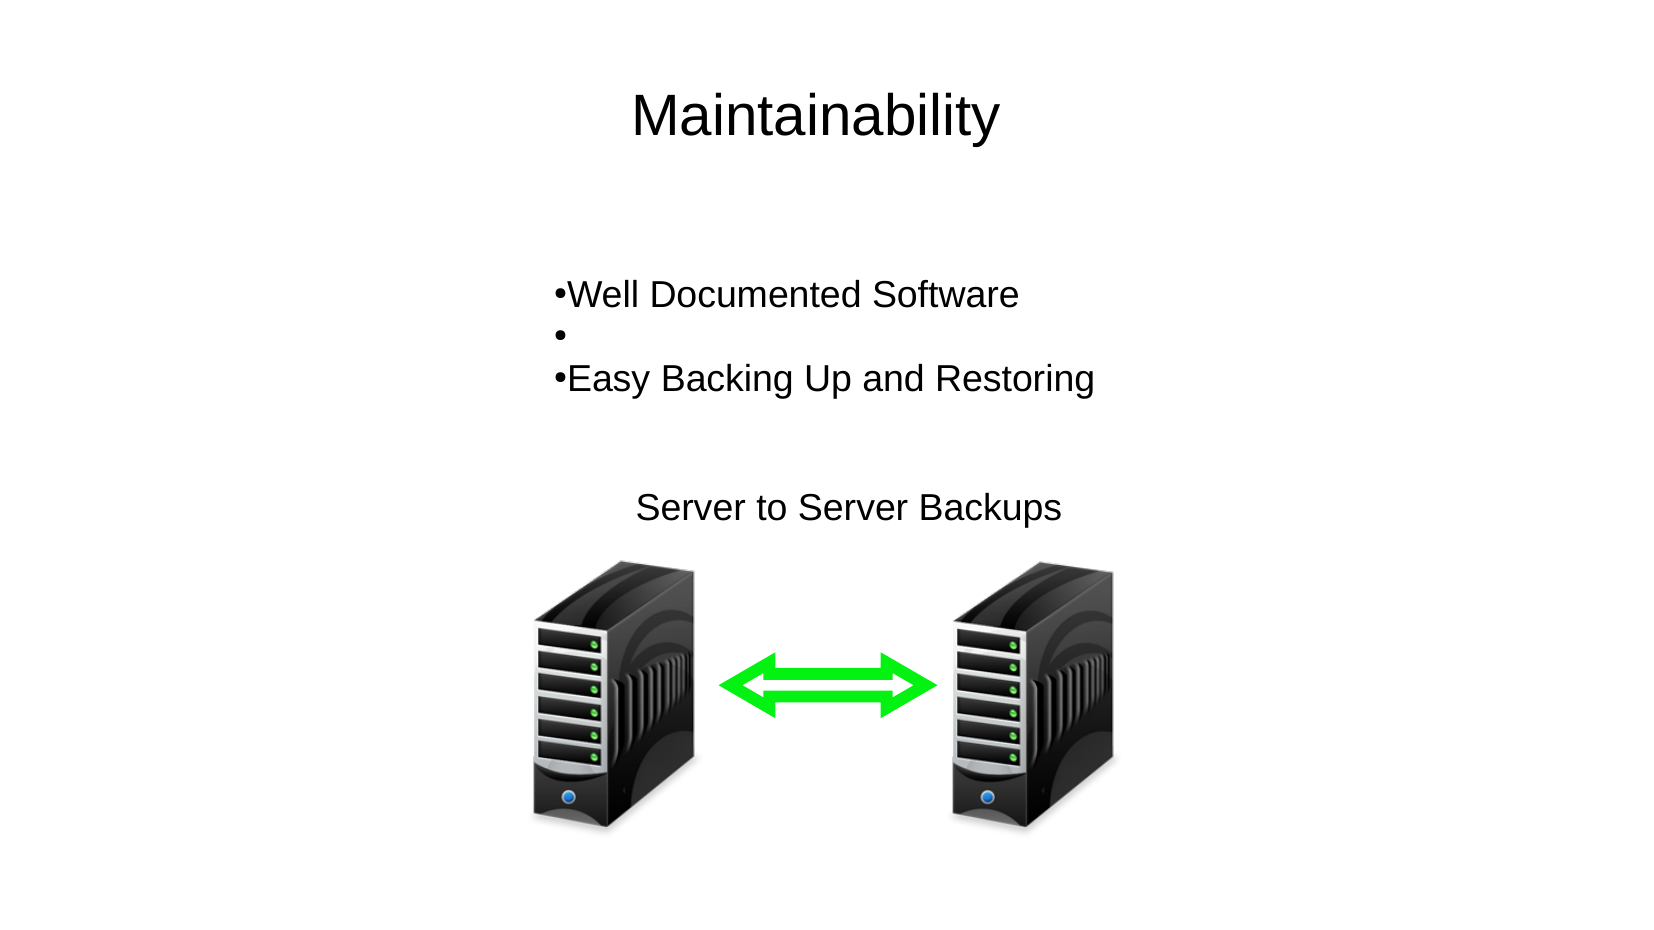

Maintainability
Well Documented Software
Easy Backing Up and Restoring
Server to Server Backups